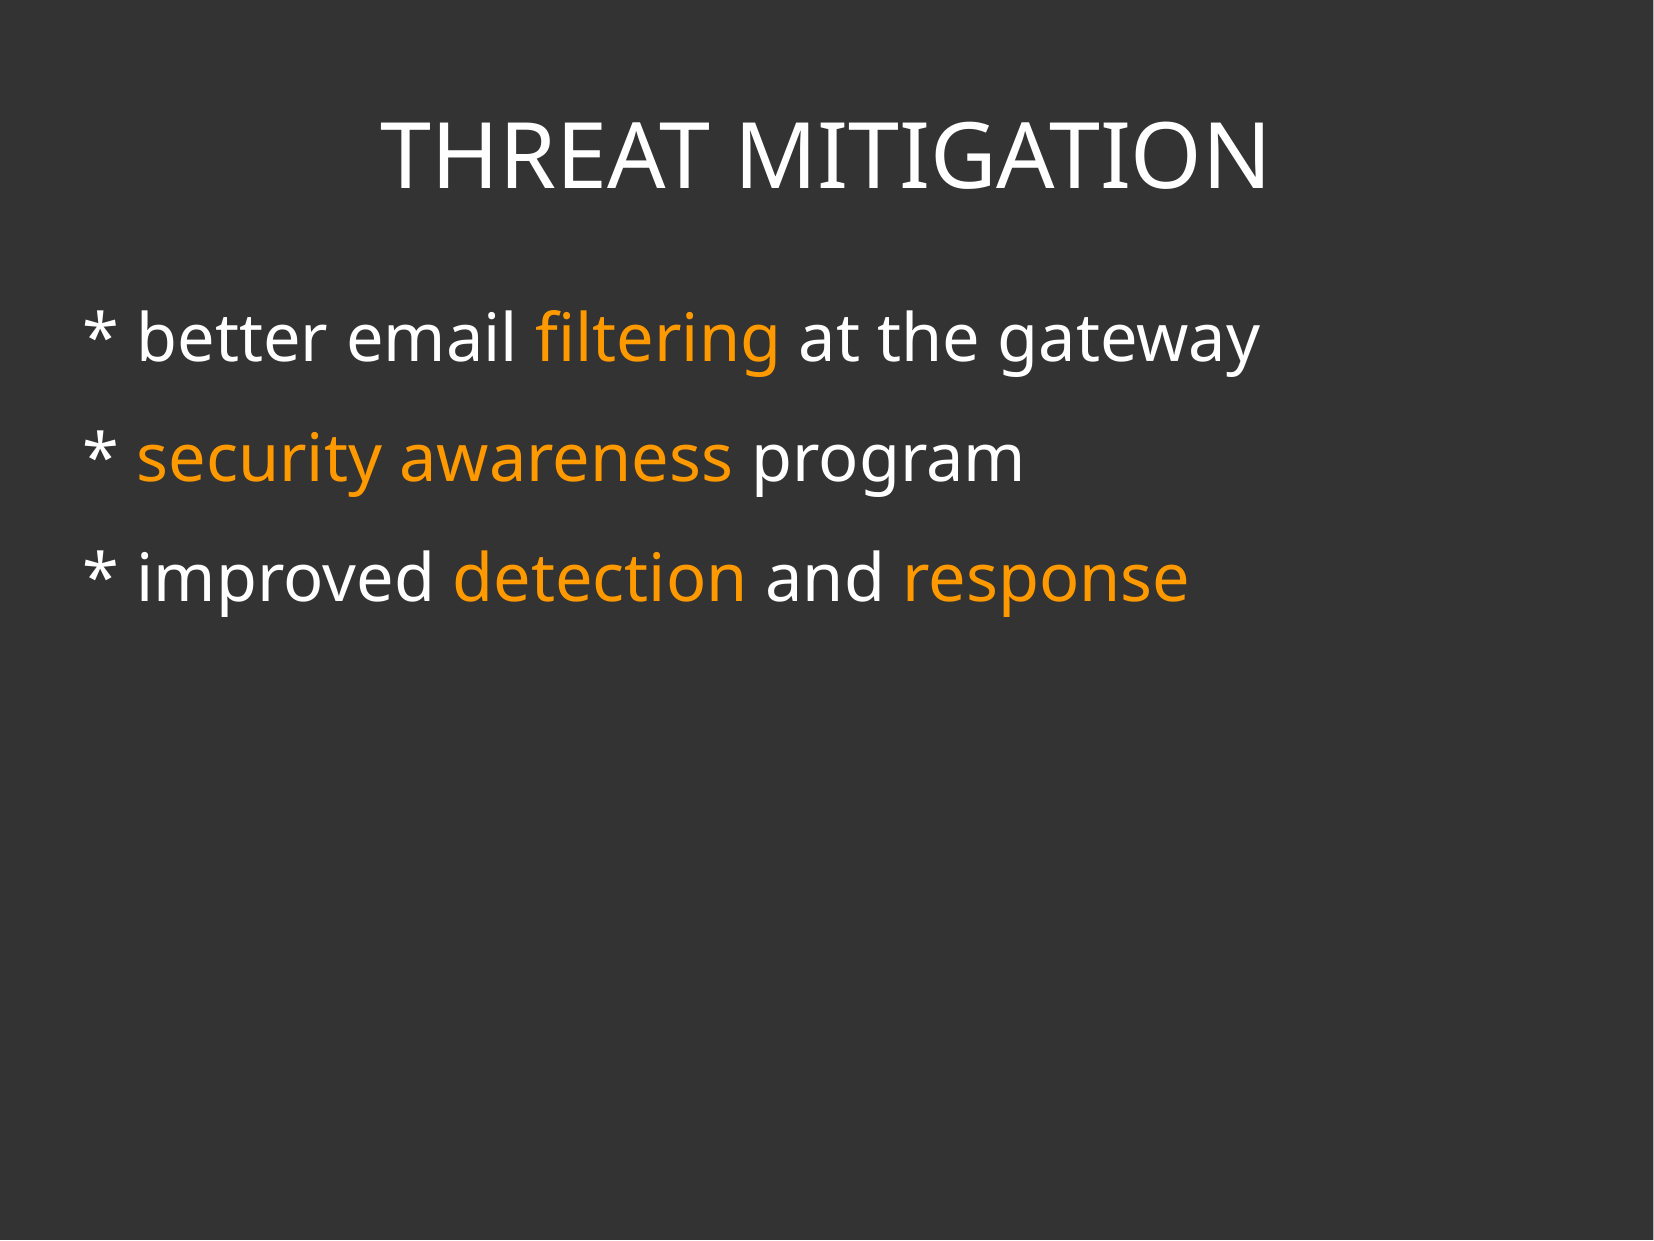

# THREAT MITIGATION
* better email filtering at the gateway
* security awareness program
* improved detection and response